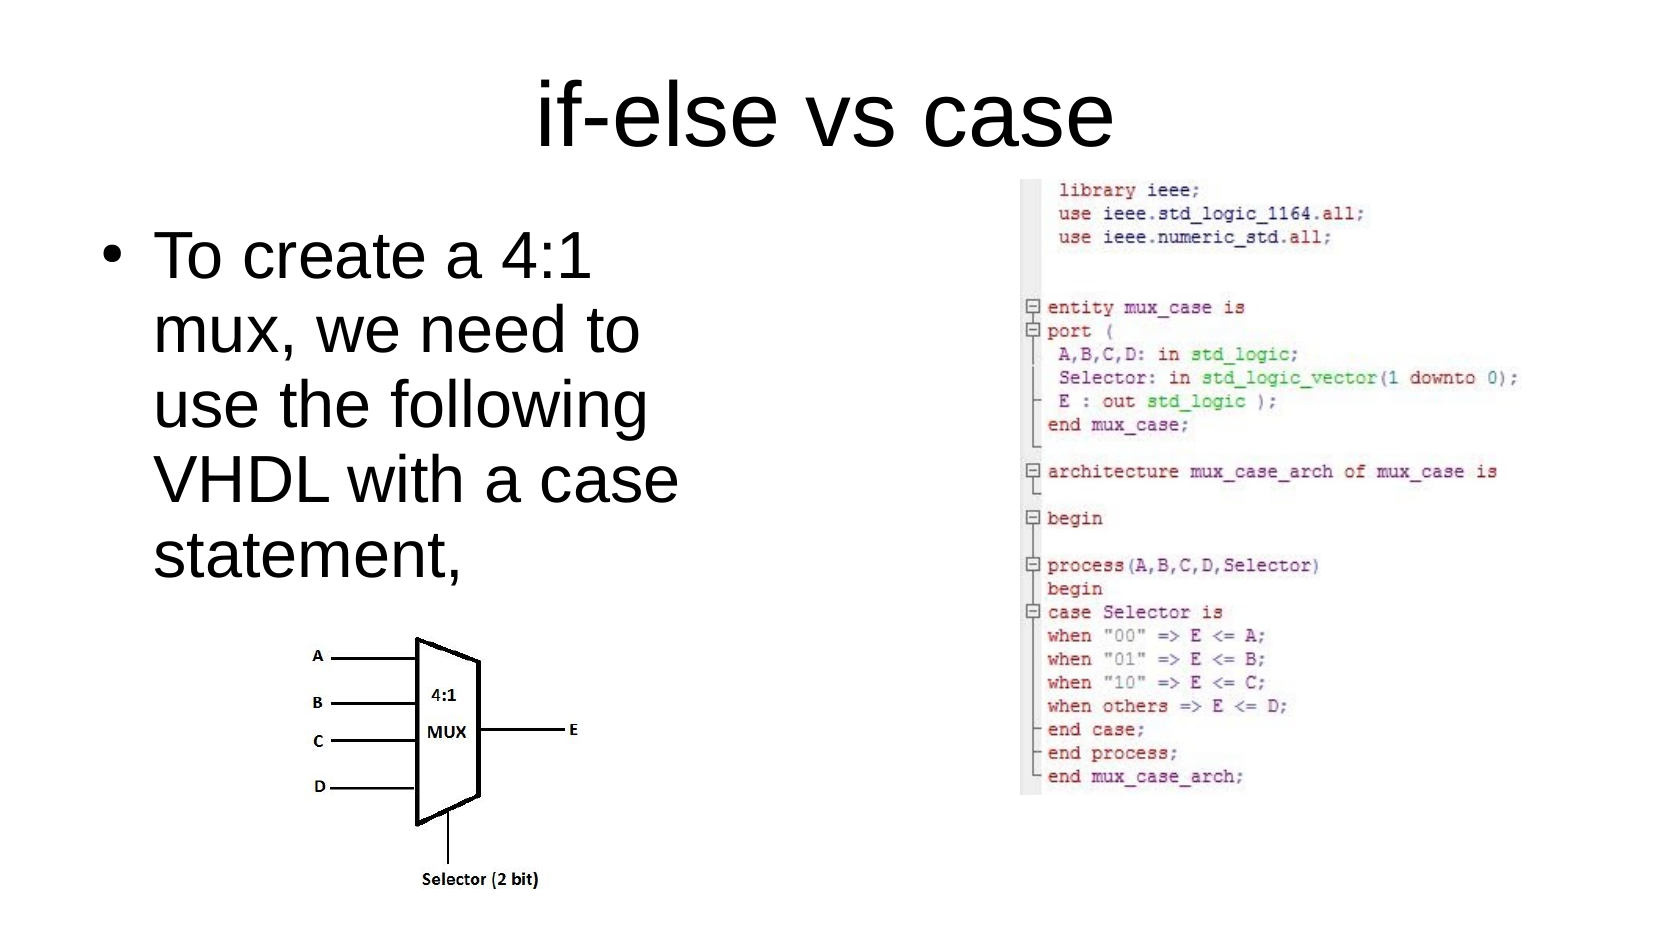

# if-else vs case
To create a 4:1 mux, we need to use the following VHDL with a case statement,